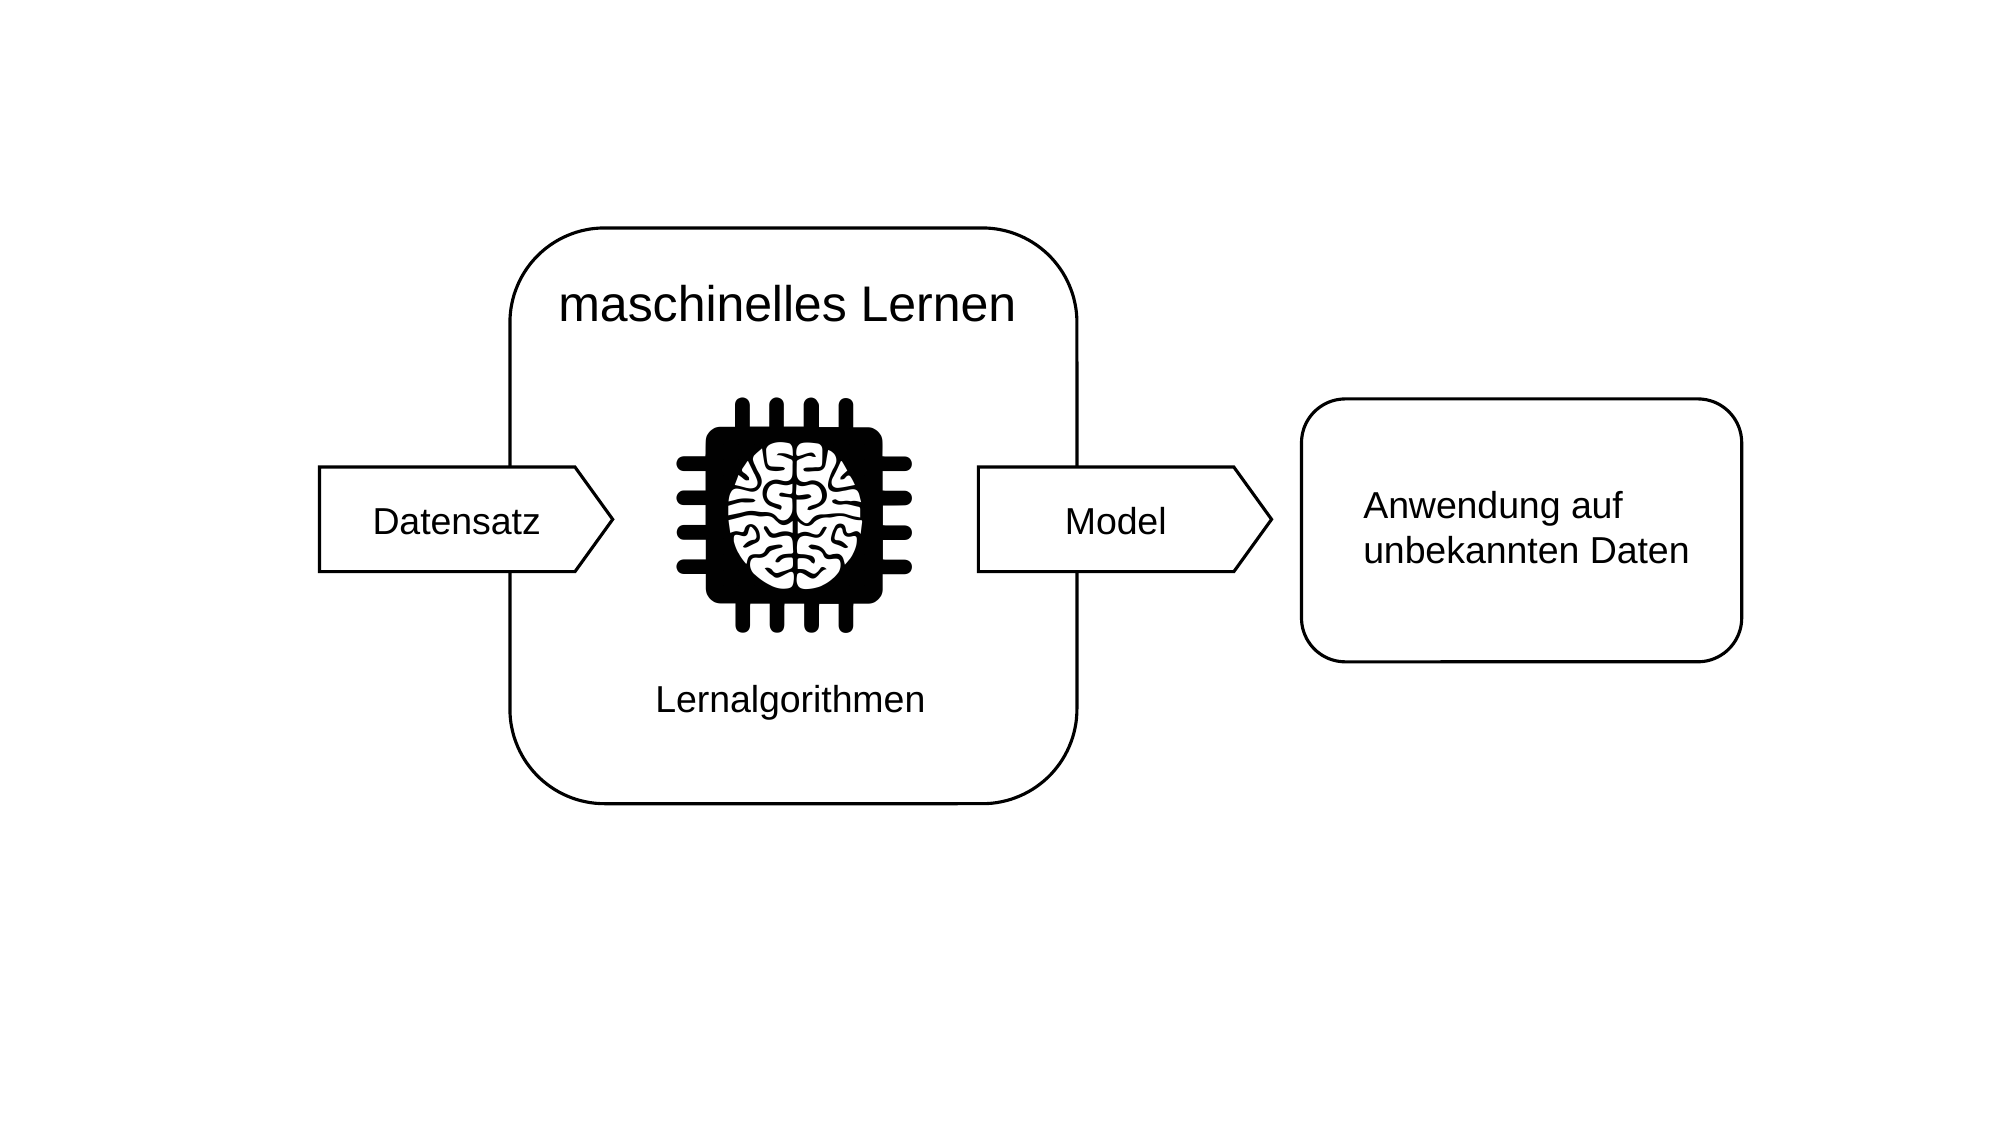

maschinelles Lernen
Datensatz
Model
Anwendung auf unbekannten Daten
Modell
Lernalgorithmen